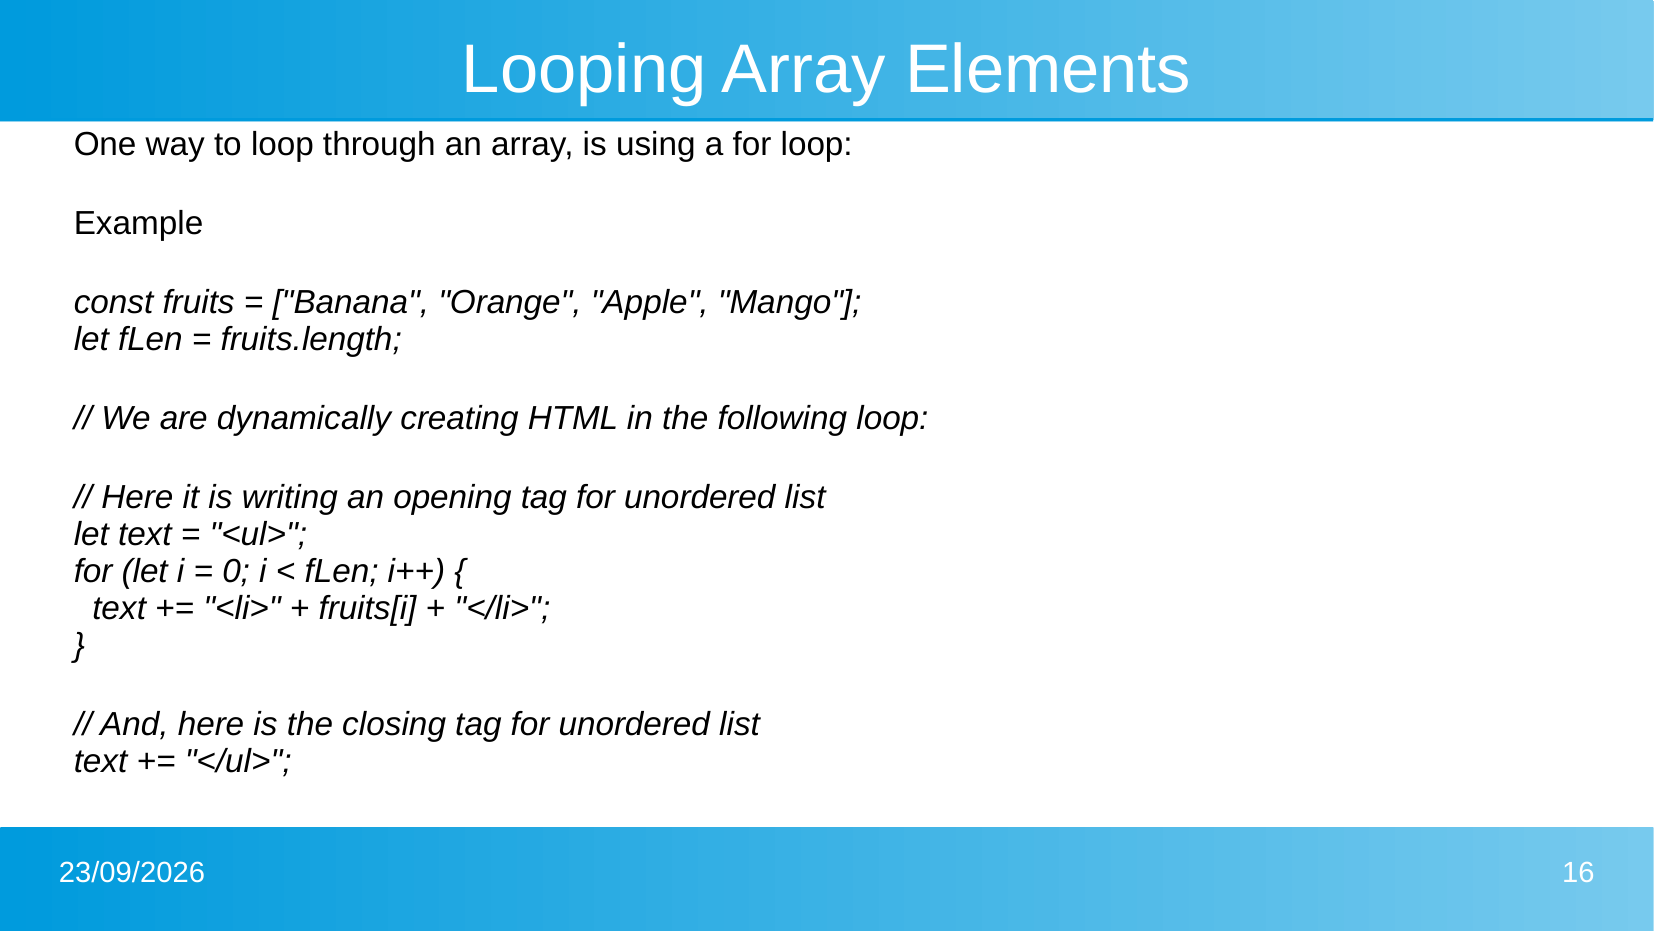

# Looping Array Elements
One way to loop through an array, is using a for loop:
Example
const fruits = ["Banana", "Orange", "Apple", "Mango"];
let fLen = fruits.length;
// We are dynamically creating HTML in the following loop:
// Here it is writing an opening tag for unordered list
let text = "<ul>";
for (let i = 0; i < fLen; i++) {
 text += "<li>" + fruits[i] + "</li>";
}
// And, here is the closing tag for unordered list
text += "</ul>";
16